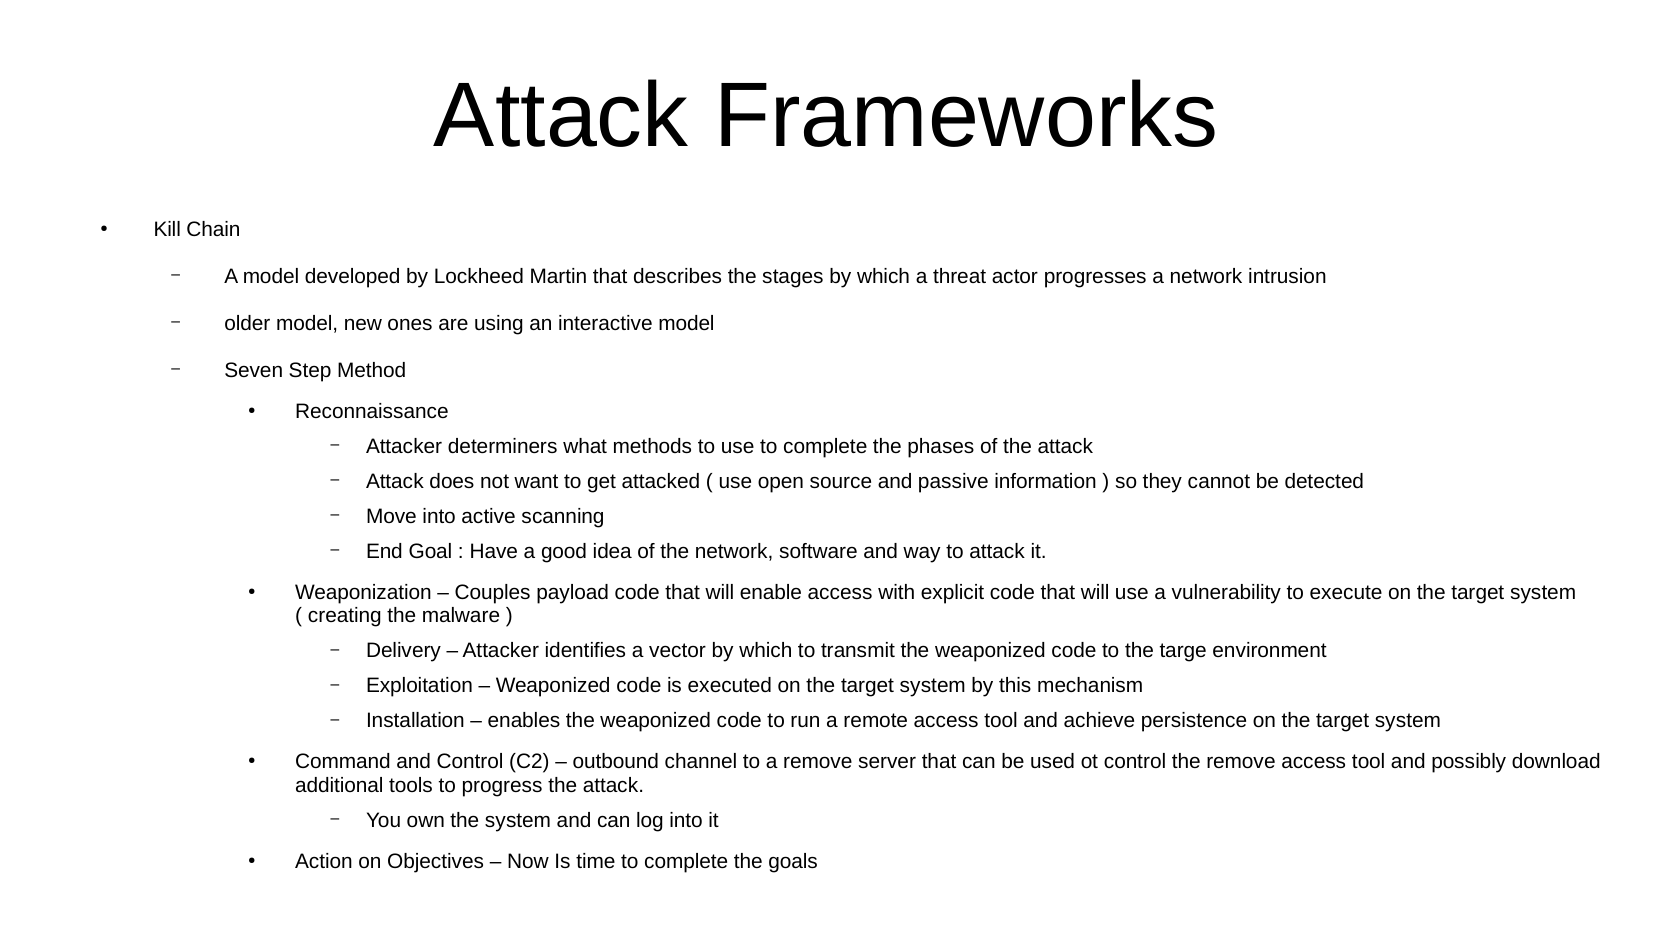

# Attack Frameworks
Kill Chain
A model developed by Lockheed Martin that describes the stages by which a threat actor progresses a network intrusion
older model, new ones are using an interactive model
Seven Step Method
Reconnaissance
Attacker determiners what methods to use to complete the phases of the attack
Attack does not want to get attacked ( use open source and passive information ) so they cannot be detected
Move into active scanning
End Goal : Have a good idea of the network, software and way to attack it.
Weaponization – Couples payload code that will enable access with explicit code that will use a vulnerability to execute on the target system ( creating the malware )
Delivery – Attacker identifies a vector by which to transmit the weaponized code to the targe environment
Exploitation – Weaponized code is executed on the target system by this mechanism
Installation – enables the weaponized code to run a remote access tool and achieve persistence on the target system
Command and Control (C2) – outbound channel to a remove server that can be used ot control the remove access tool and possibly download additional tools to progress the attack.
You own the system and can log into it
Action on Objectives – Now Is time to complete the goals